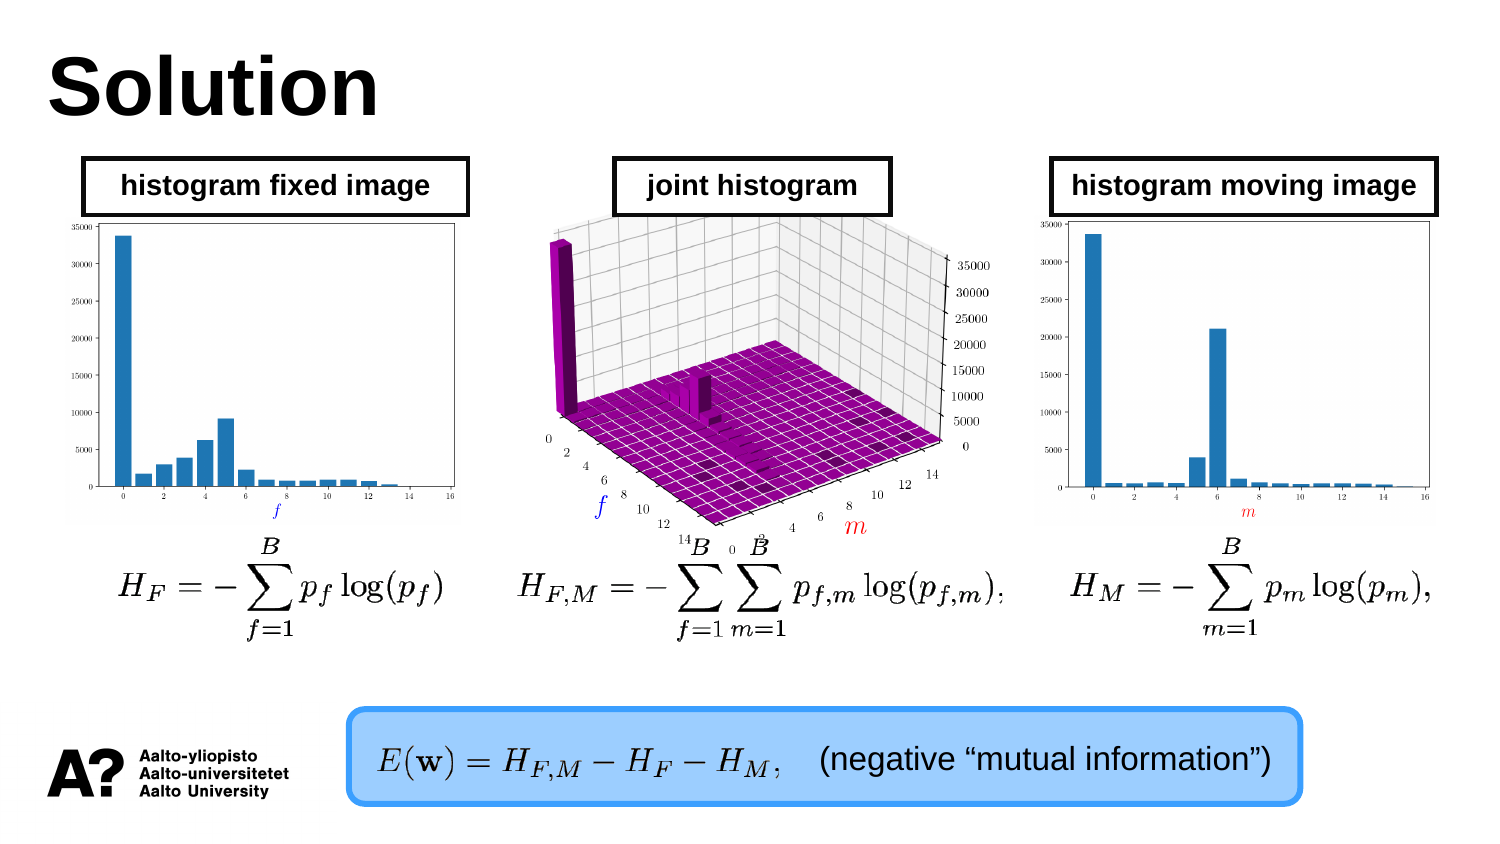

# Solution
histogram fixed image
joint histogram
histogram moving image
 (negative “mutual information”)